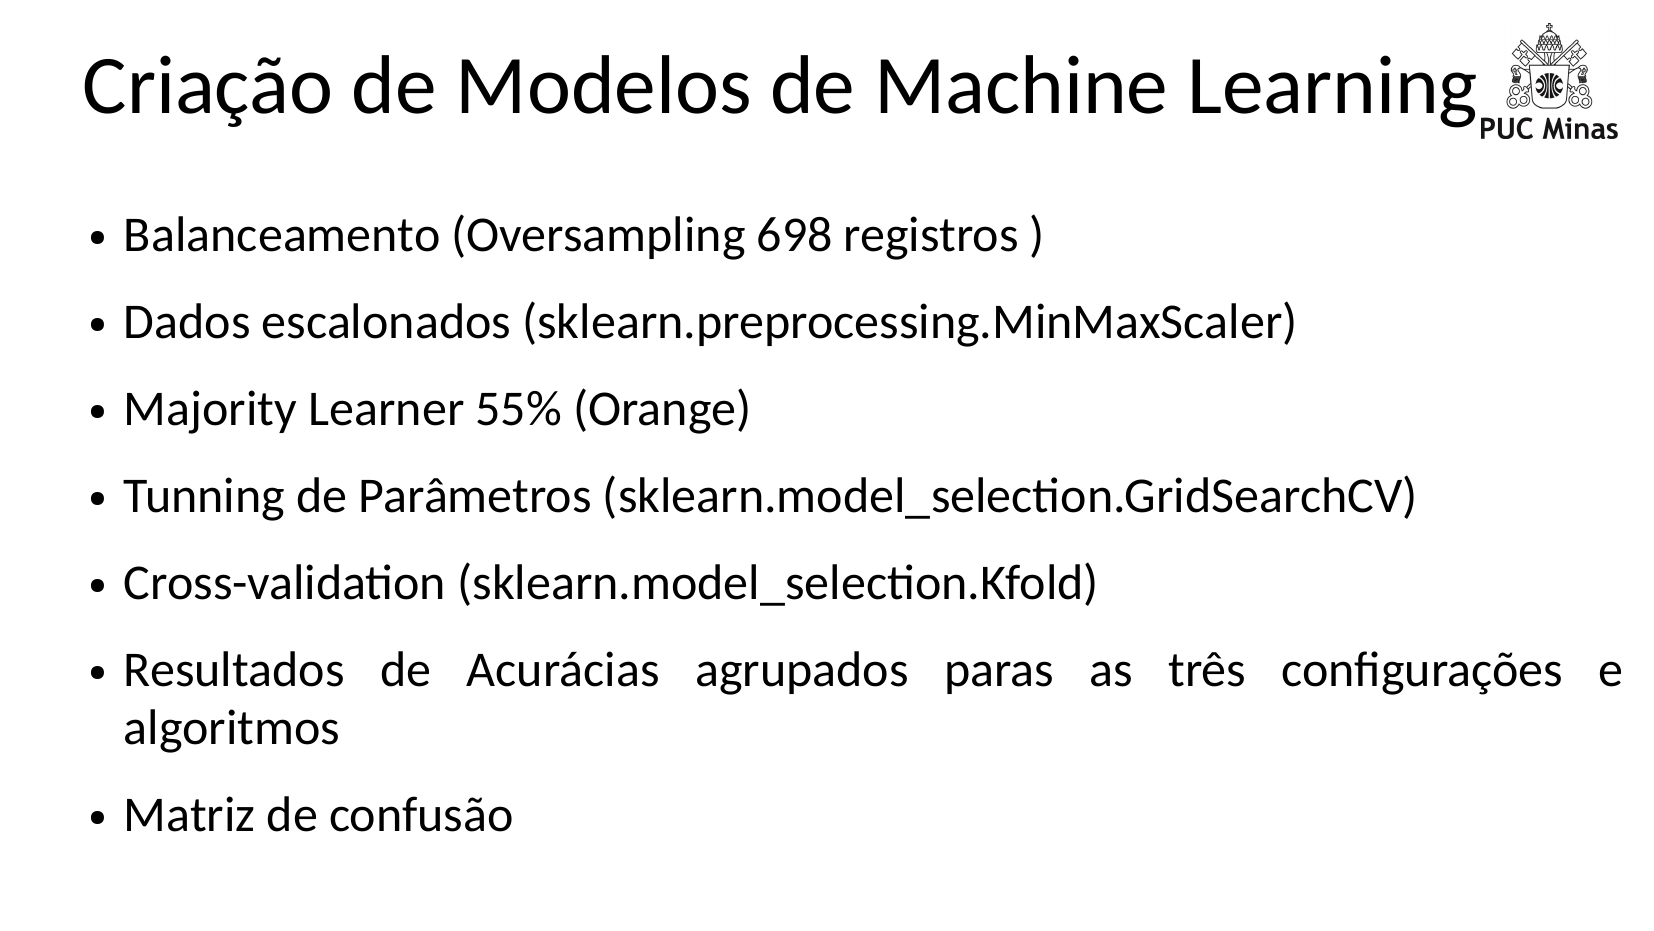

# Criação de Modelos de Machine Learning
Balanceamento (Oversampling 698 registros )
Dados escalonados (sklearn.preprocessing.MinMaxScaler)
Majority Learner 55% (Orange)
Tunning de Parâmetros (sklearn.model_selection.GridSearchCV)
Cross-validation (sklearn.model_selection.Kfold)
Resultados de Acurácias agrupados paras as três configurações e algoritmos
Matriz de confusão